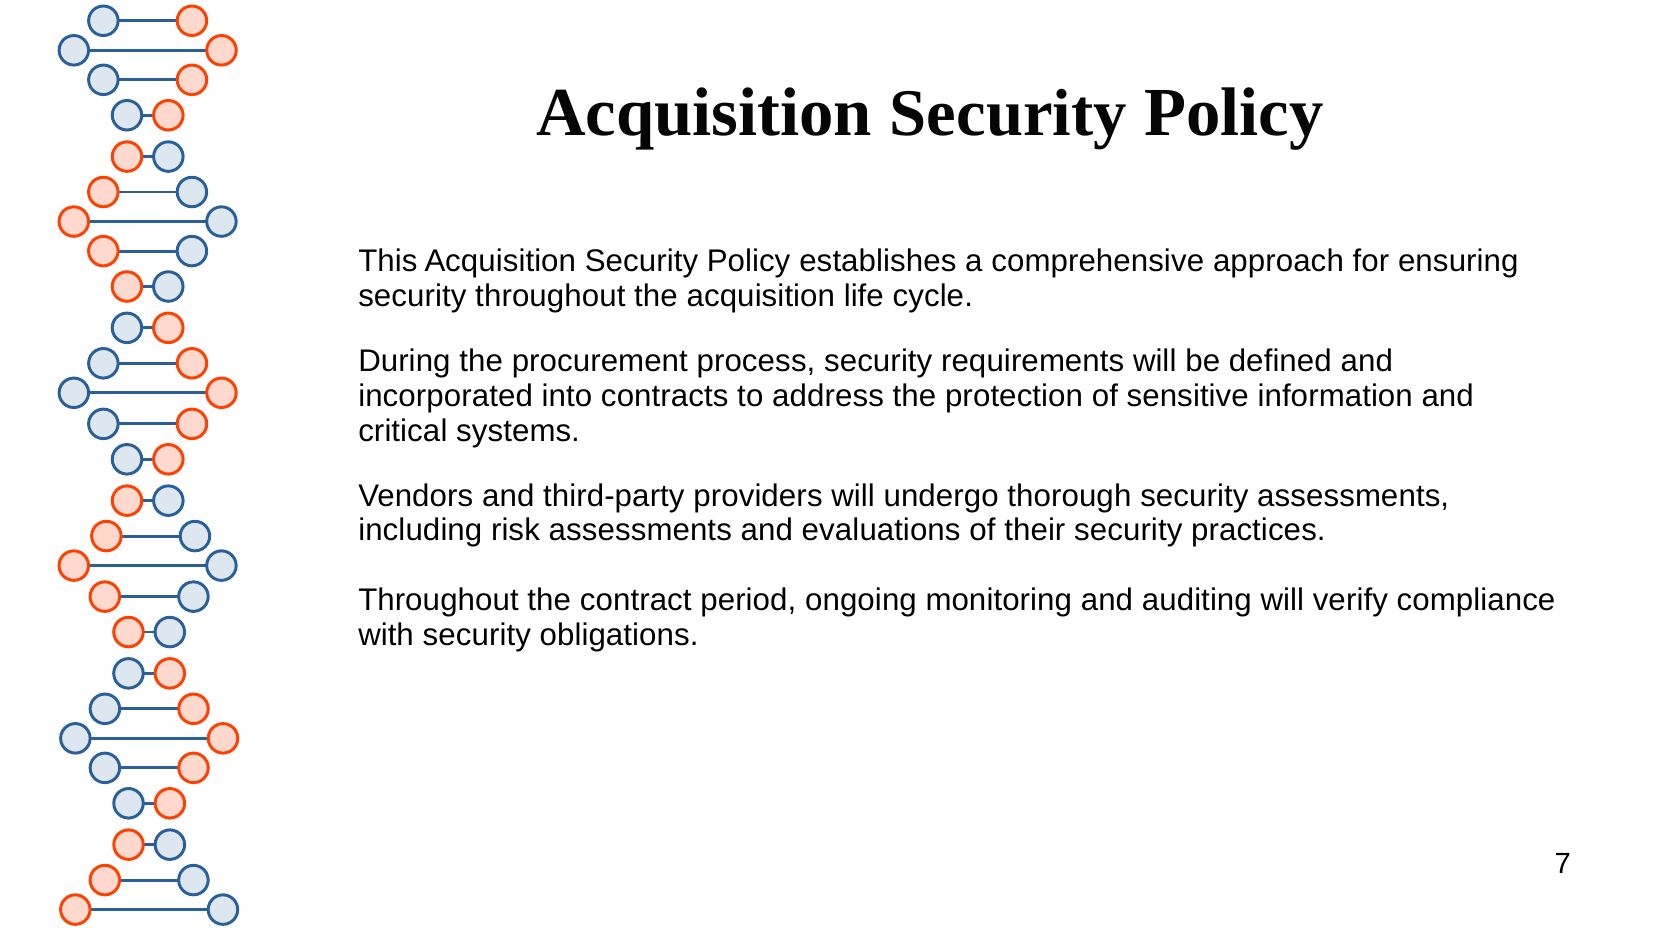

# Acquisition Security Policy
This Acquisition Security Policy establishes a comprehensive approach for ensuring security throughout the acquisition life cycle.
During the procurement process, security requirements will be defined and incorporated into contracts to address the protection of sensitive information and critical systems.
Vendors and third-party providers will undergo thorough security assessments, including risk assessments and evaluations of their security practices.
Throughout the contract period, ongoing monitoring and auditing will verify compliance with security obligations.
7